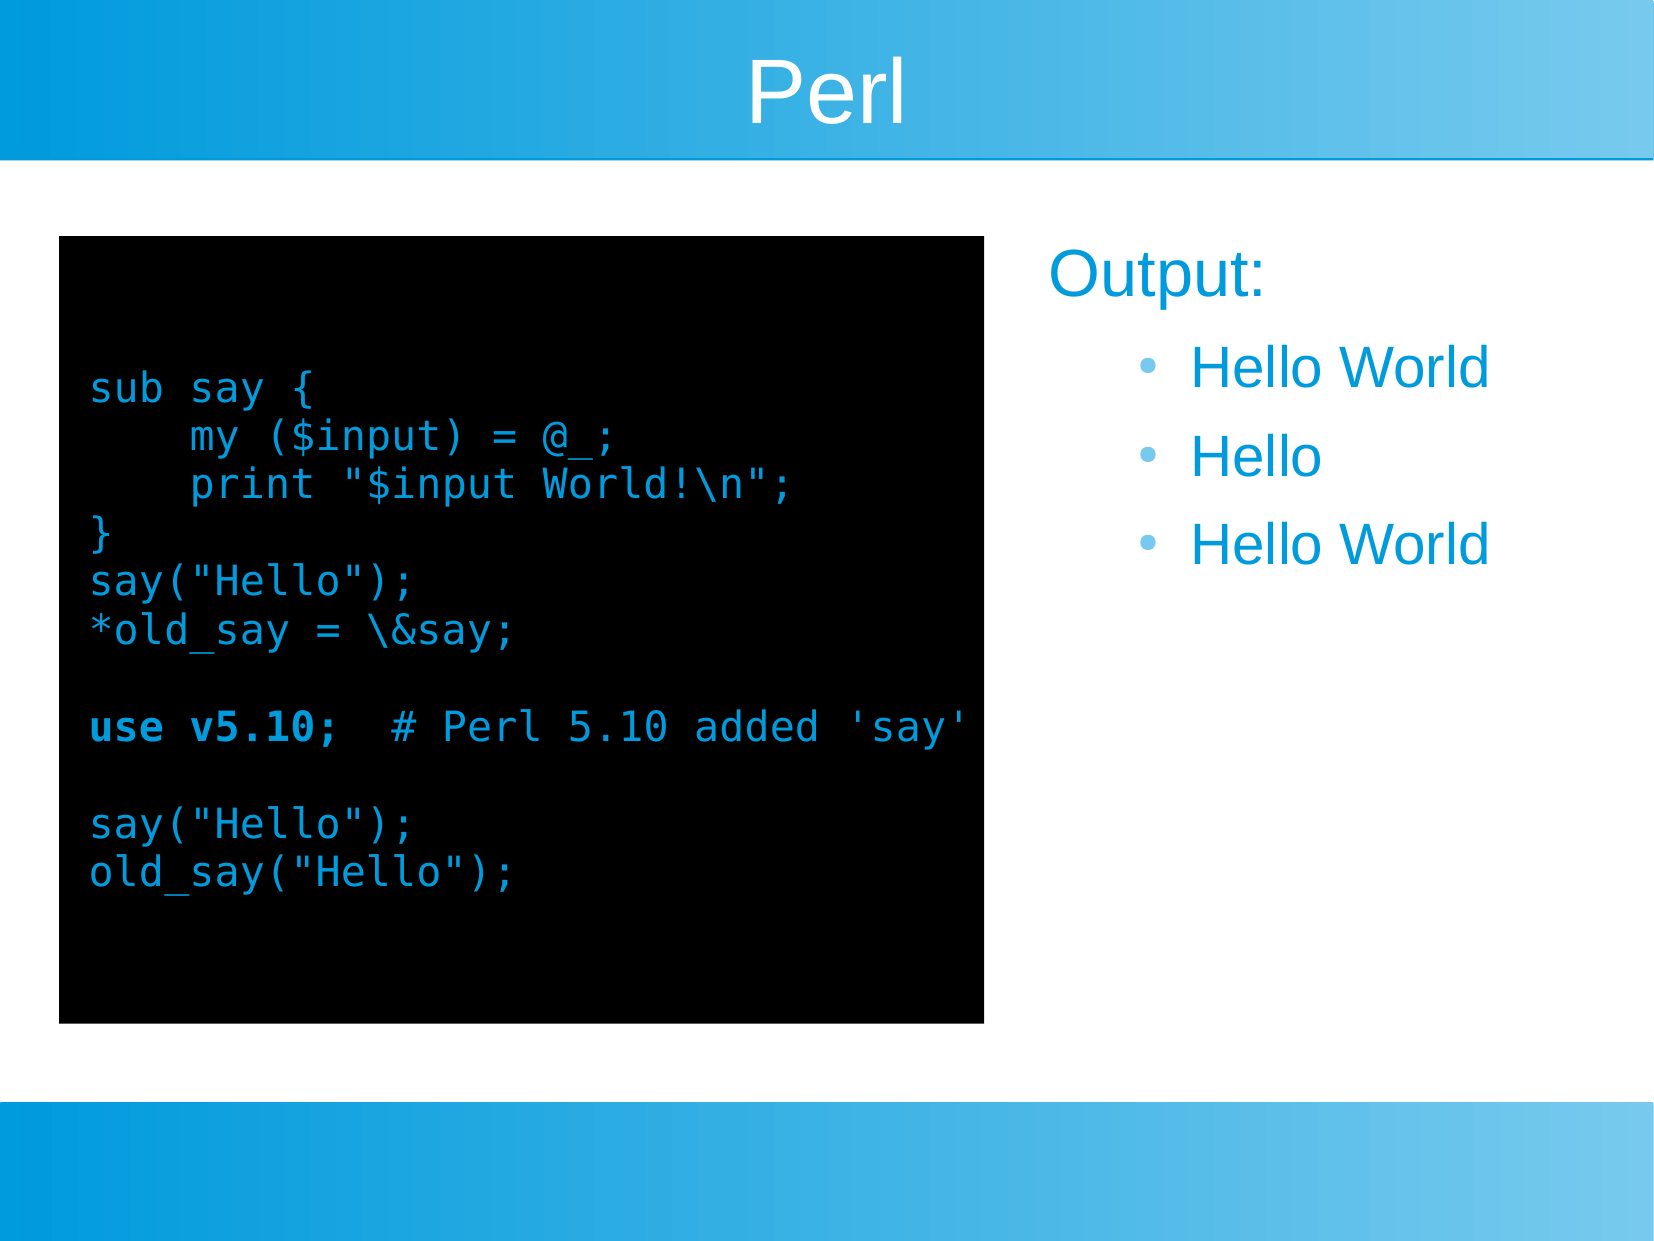

# Perl
sub say {
 my ($input) = @_;
 print "$input World!\n";
}
say("Hello");
*old_say = \&say;
use v5.10; # Perl 5.10 added 'say'
say("Hello");
old_say("Hello");
Output:
Hello World
Hello
Hello World